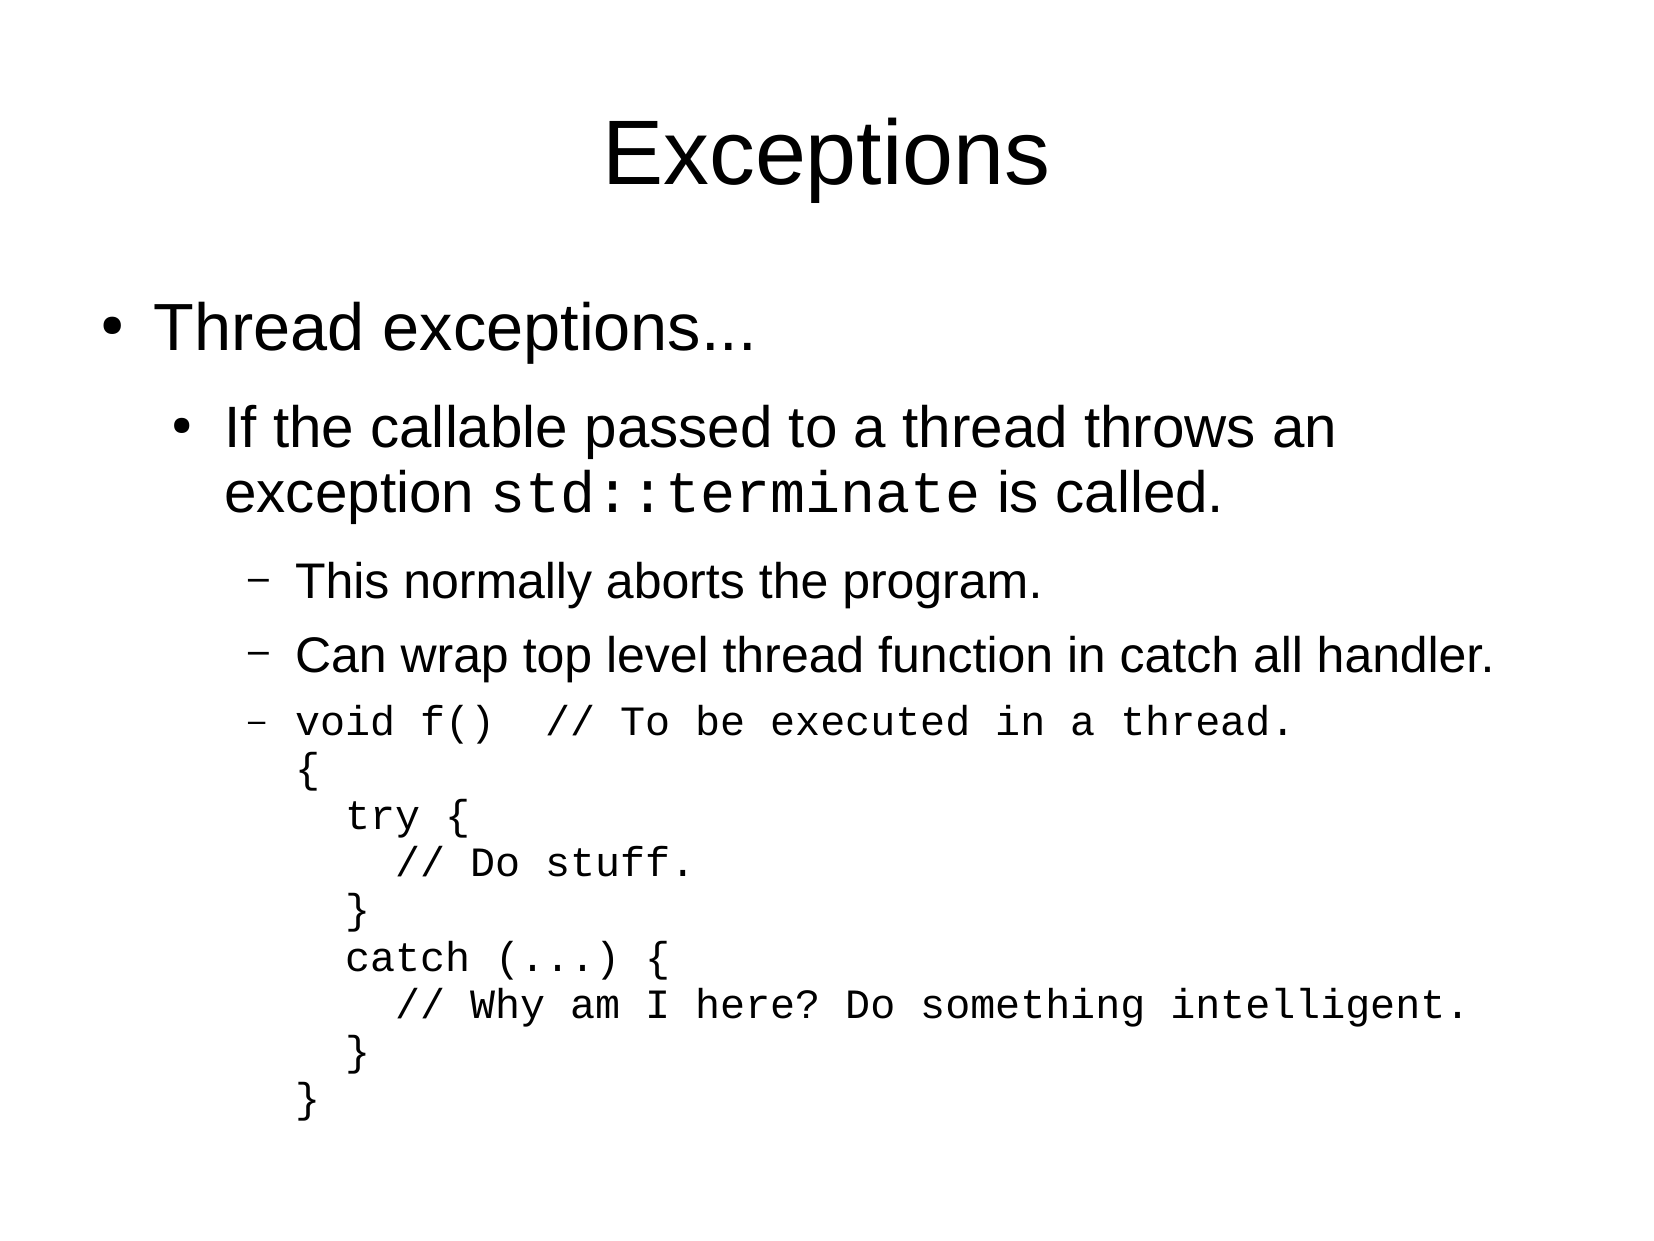

# Exceptions
Thread exceptions...
If the callable passed to a thread throws an exception std::terminate is called.
This normally aborts the program.
Can wrap top level thread function in catch all handler.
void f() // To be executed in a thread.
{
 try {
 // Do stuff.
 }
 catch (...) {
 // Why am I here? Do something intelligent.
 }
}